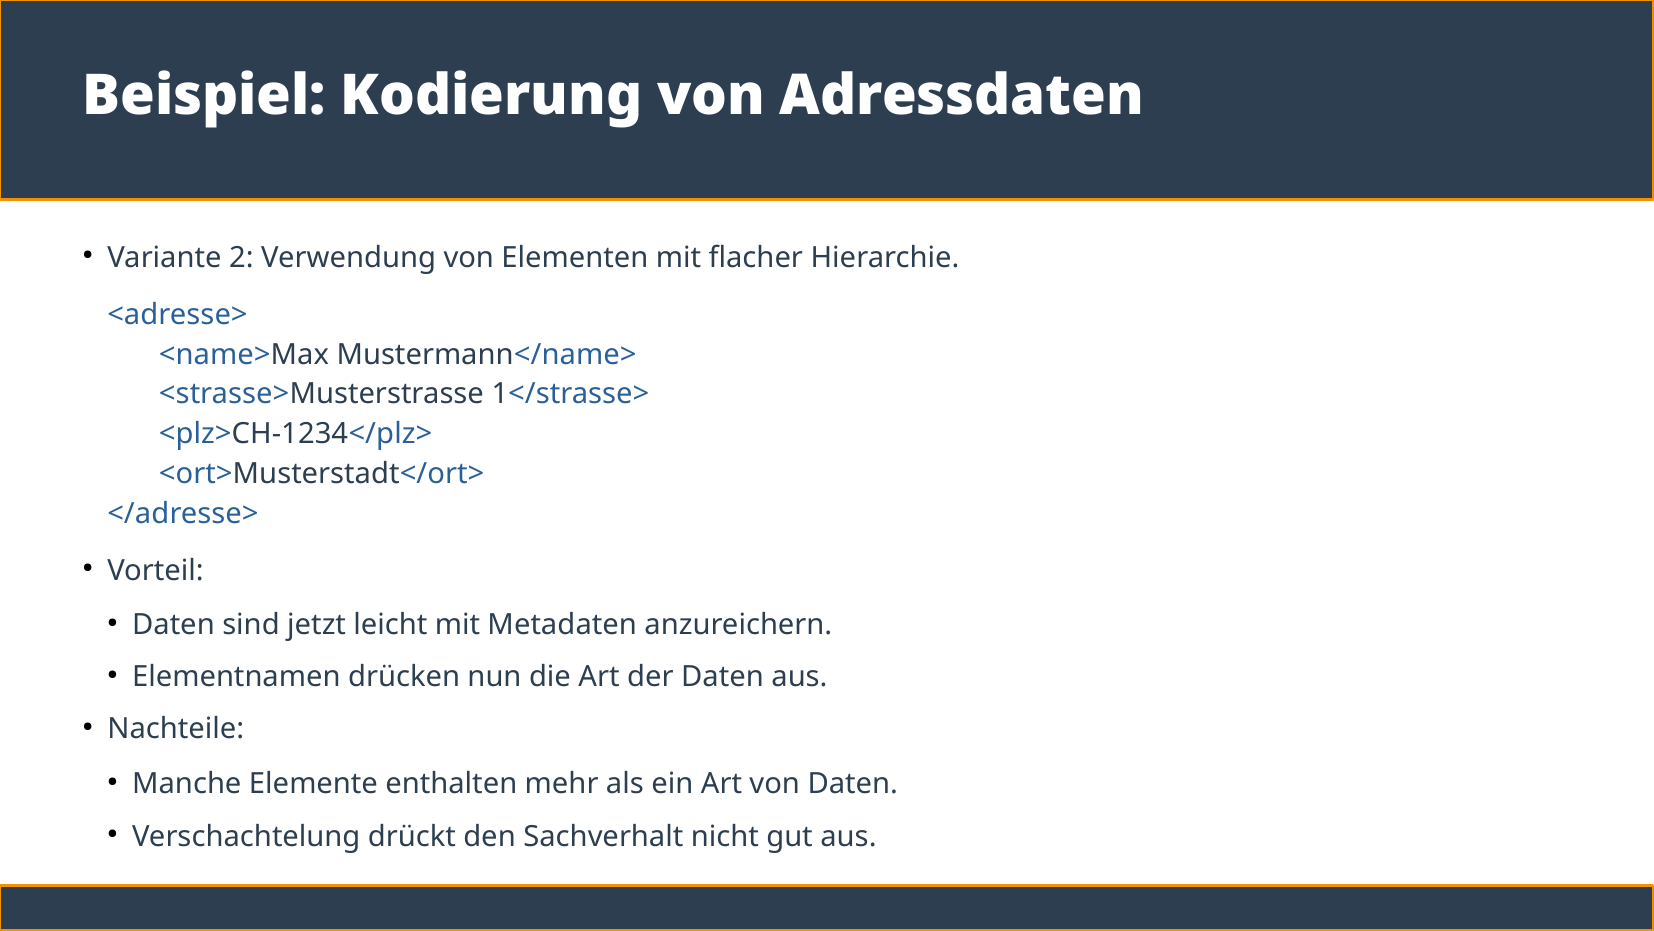

# Beispiel: Kodierung von Adressdaten
Variante 2: Verwendung von Elementen mit flacher Hierarchie.
<adresse>
	<name>Max Mustermann</name>
	<strasse>Musterstrasse 1</strasse>
	<plz>CH-1234</plz>
	<ort>Musterstadt</ort>
</adresse>
Vorteil:
Daten sind jetzt leicht mit Metadaten anzureichern.
Elementnamen drücken nun die Art der Daten aus.
Nachteile:
Manche Elemente enthalten mehr als ein Art von Daten.
Verschachtelung drückt den Sachverhalt nicht gut aus.